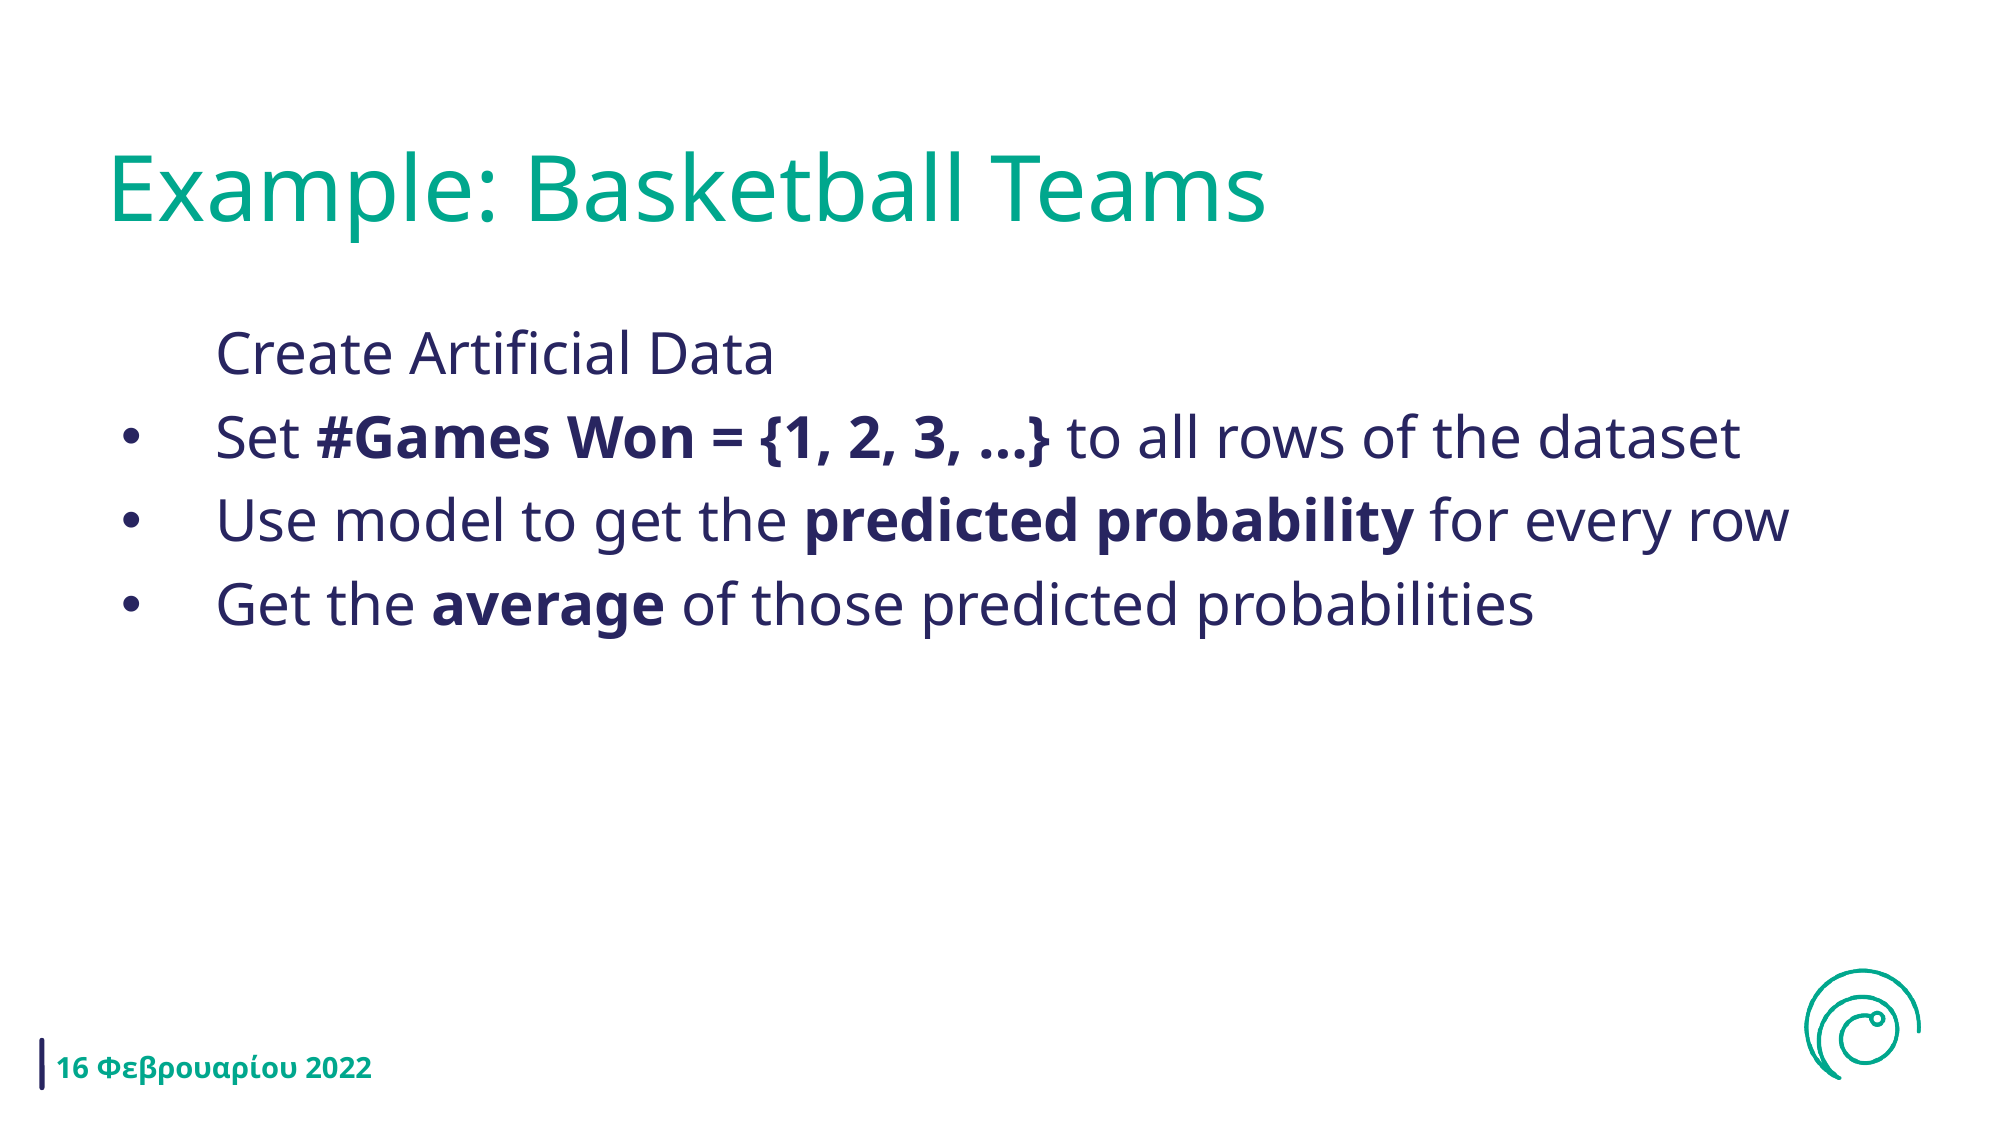

# Example: Basketball Teams
Create Artificial Data
Set #Games Won = {1, 2, 3, …} to all rows of the dataset
Use model to get the predicted probability for every row
Get the average of those predicted probabilities